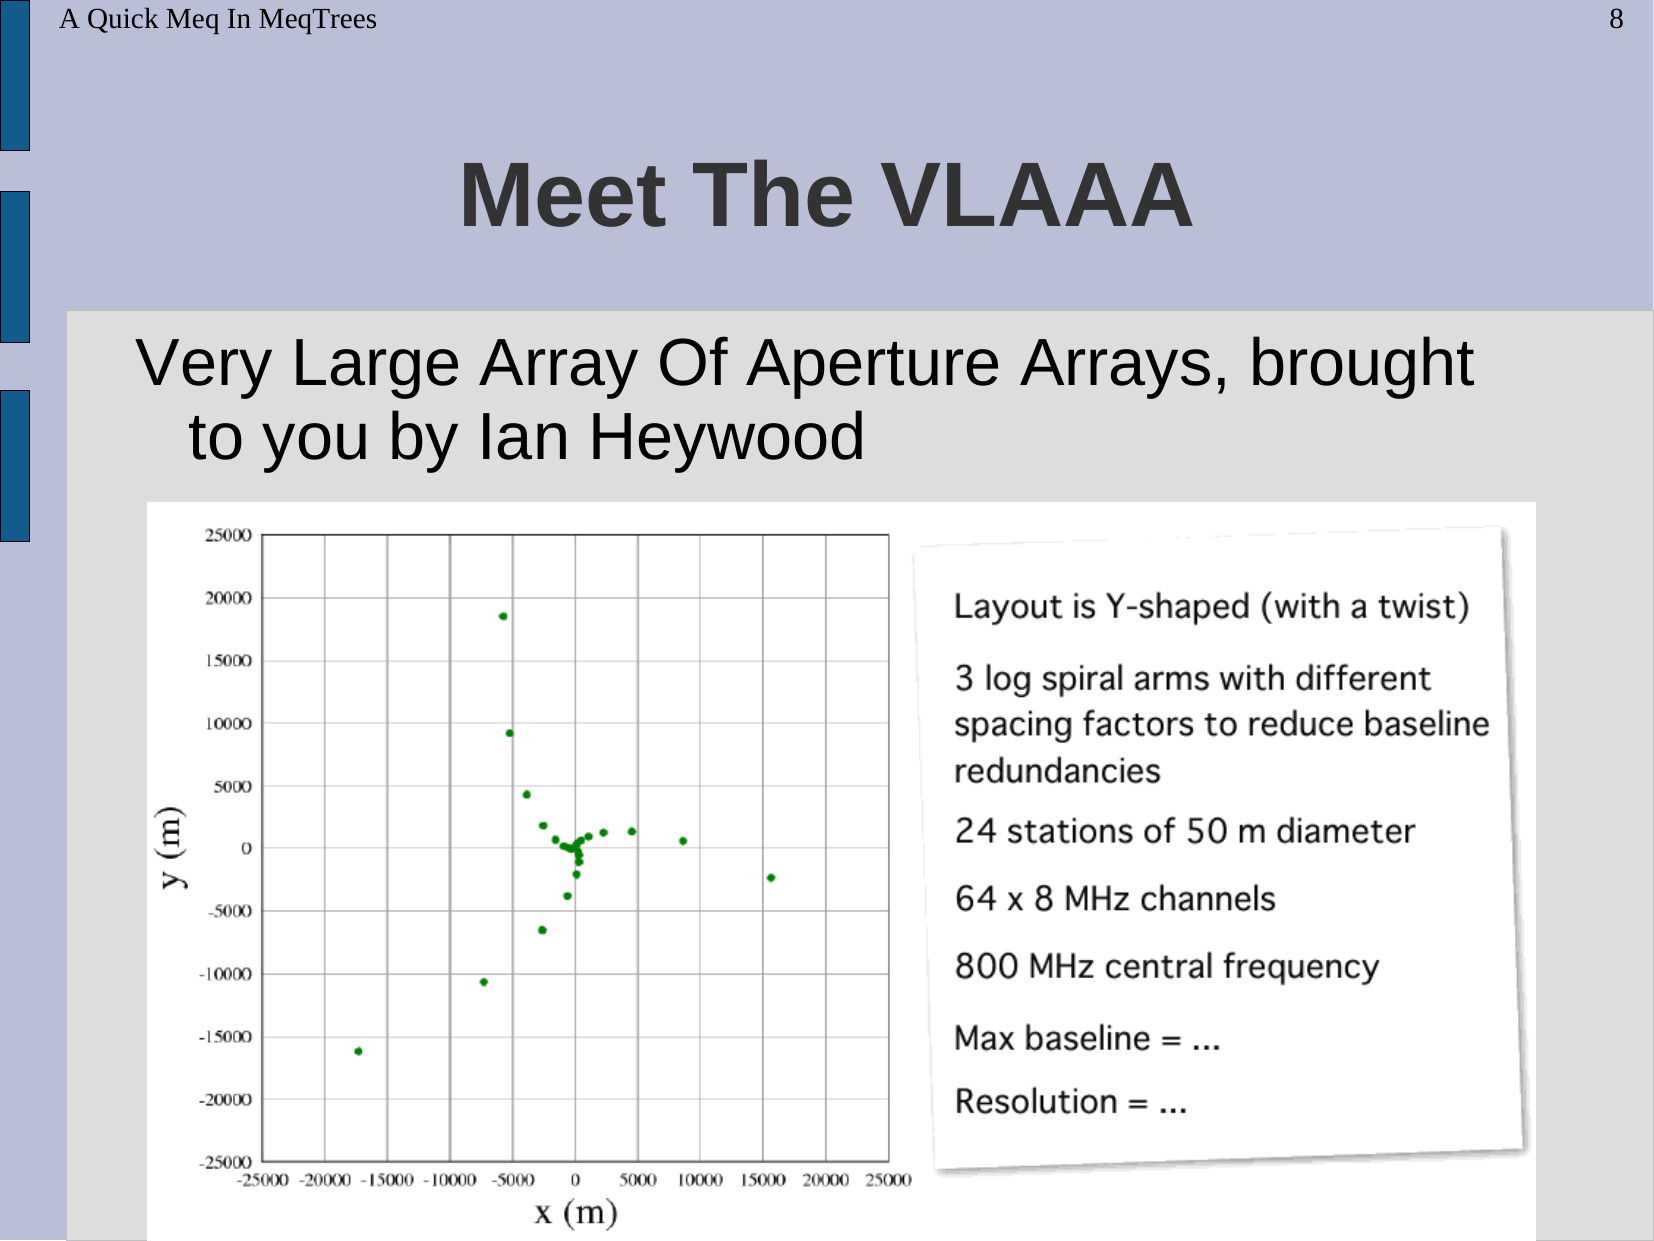

A Quick Meq In MeqTrees
8
# Meet The VLAAA
Very Large Array Of Aperture Arrays, brought to you by Ian Heywood